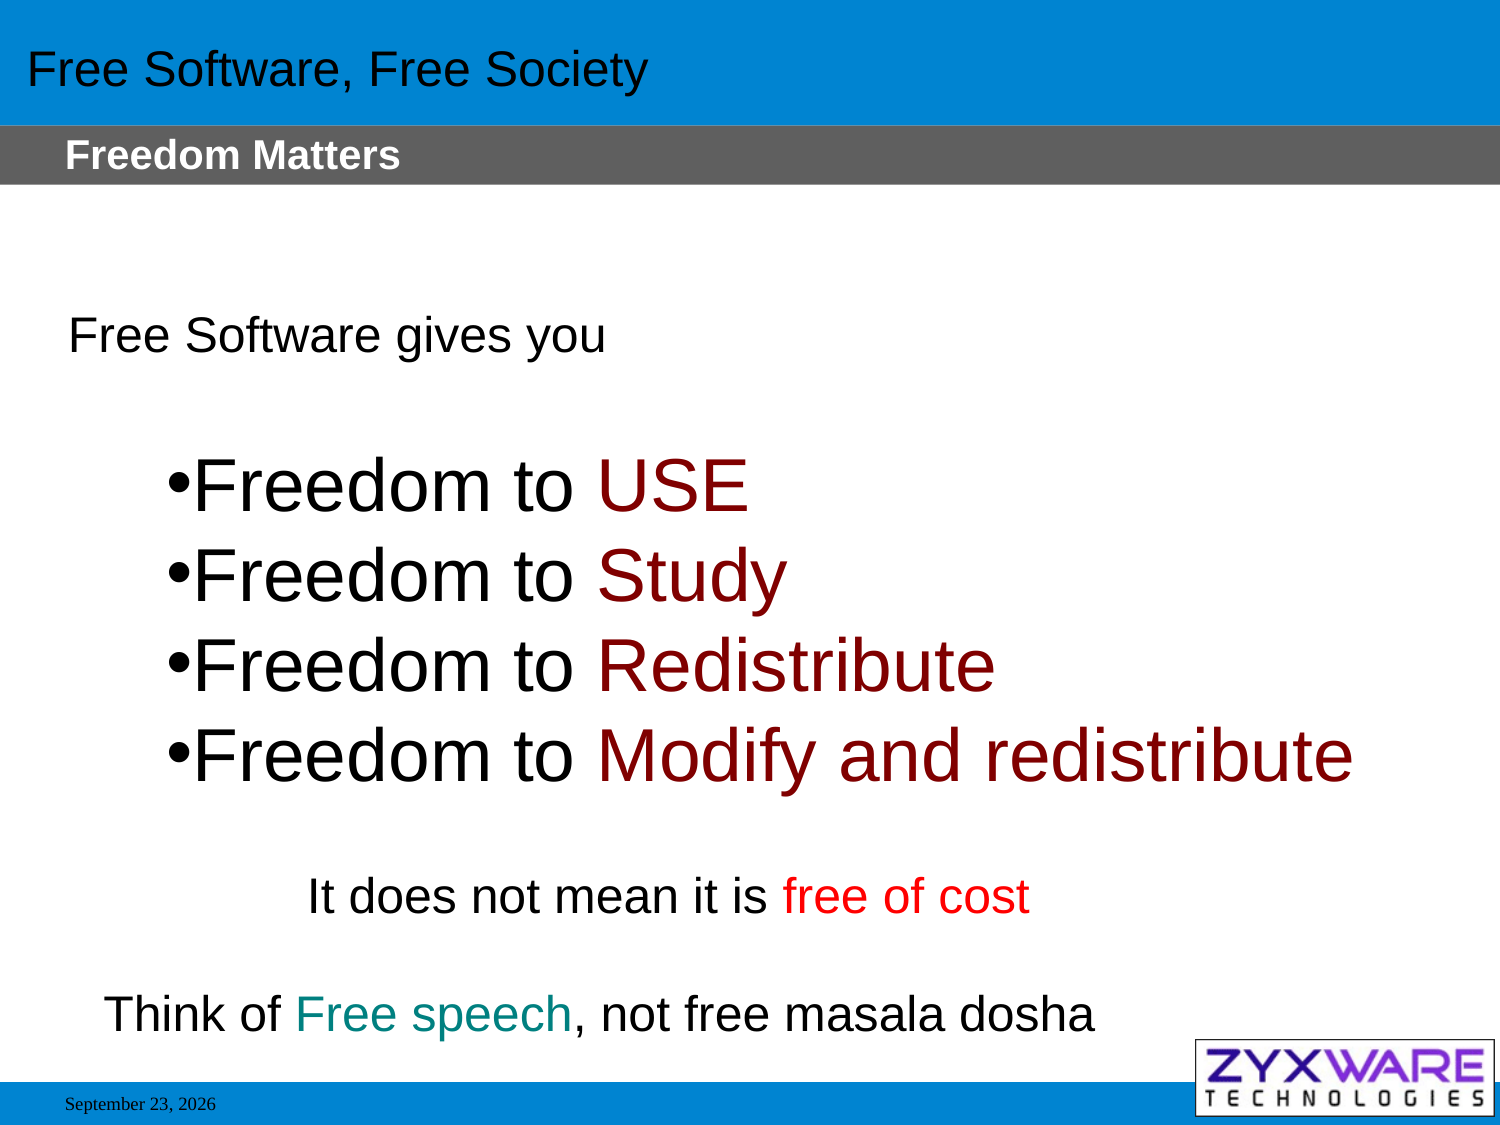

# Freedom Matters
Free Software gives you
Freedom to USE
Freedom to Study
Freedom to Redistribute
Freedom to Modify and redistribute
It does not mean it is free of cost
Think of Free speech, not free masala dosha
8